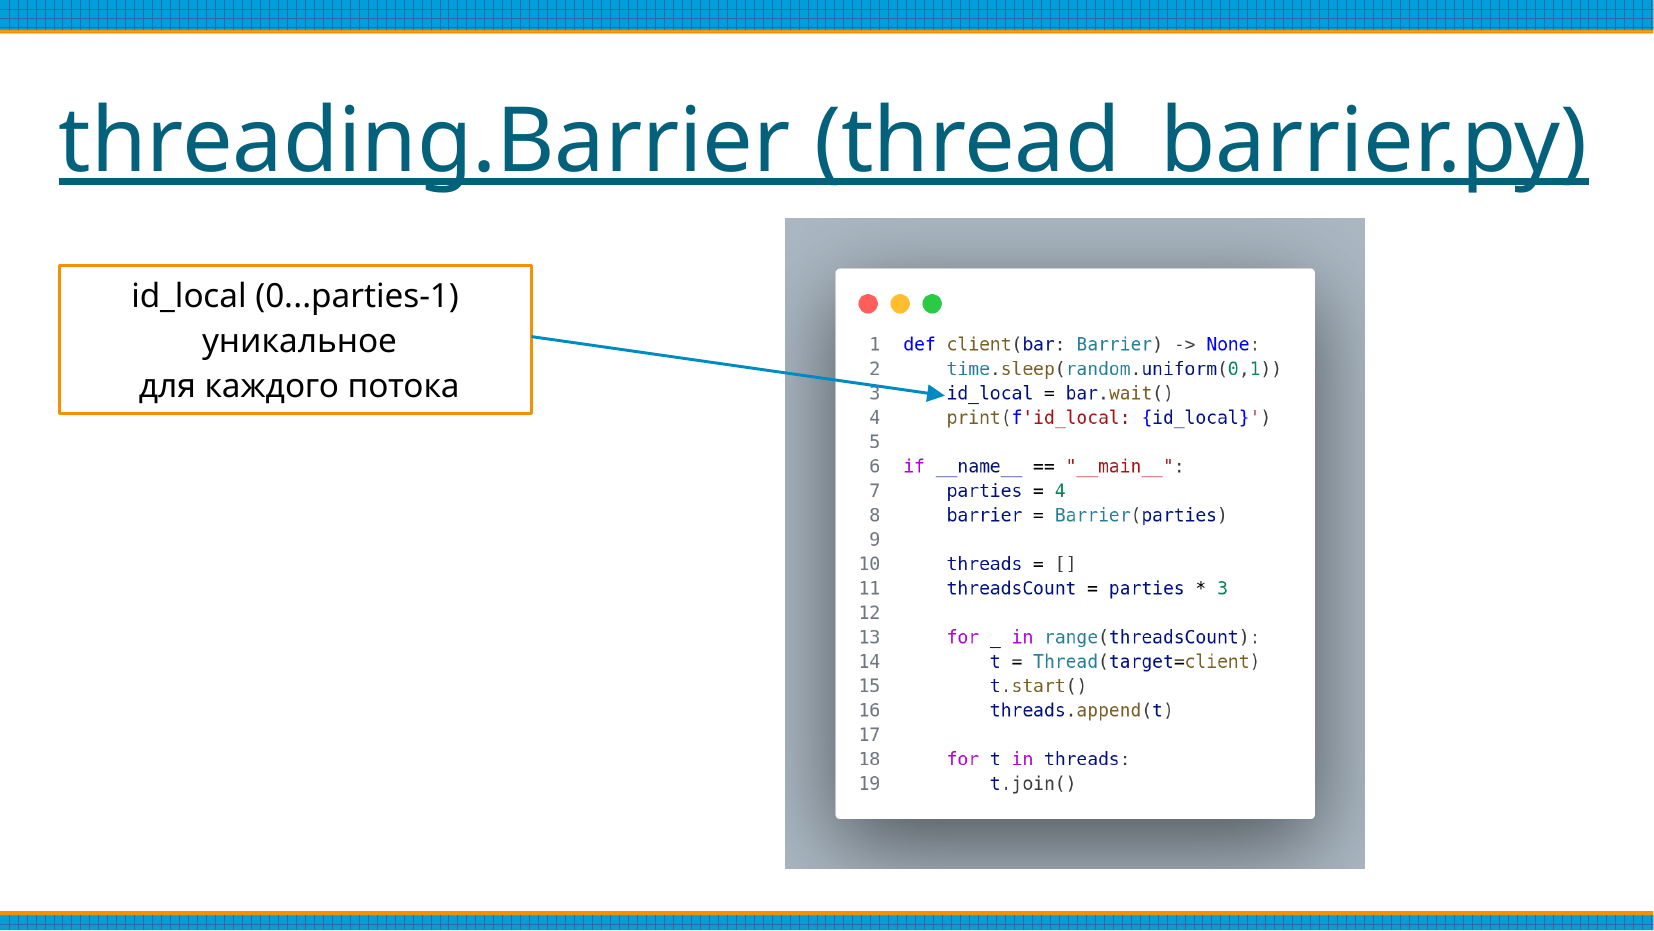

# threading.Barrier (thread_barrier.py)
id_local (0...parties-1)
 уникальное
 для каждого потока